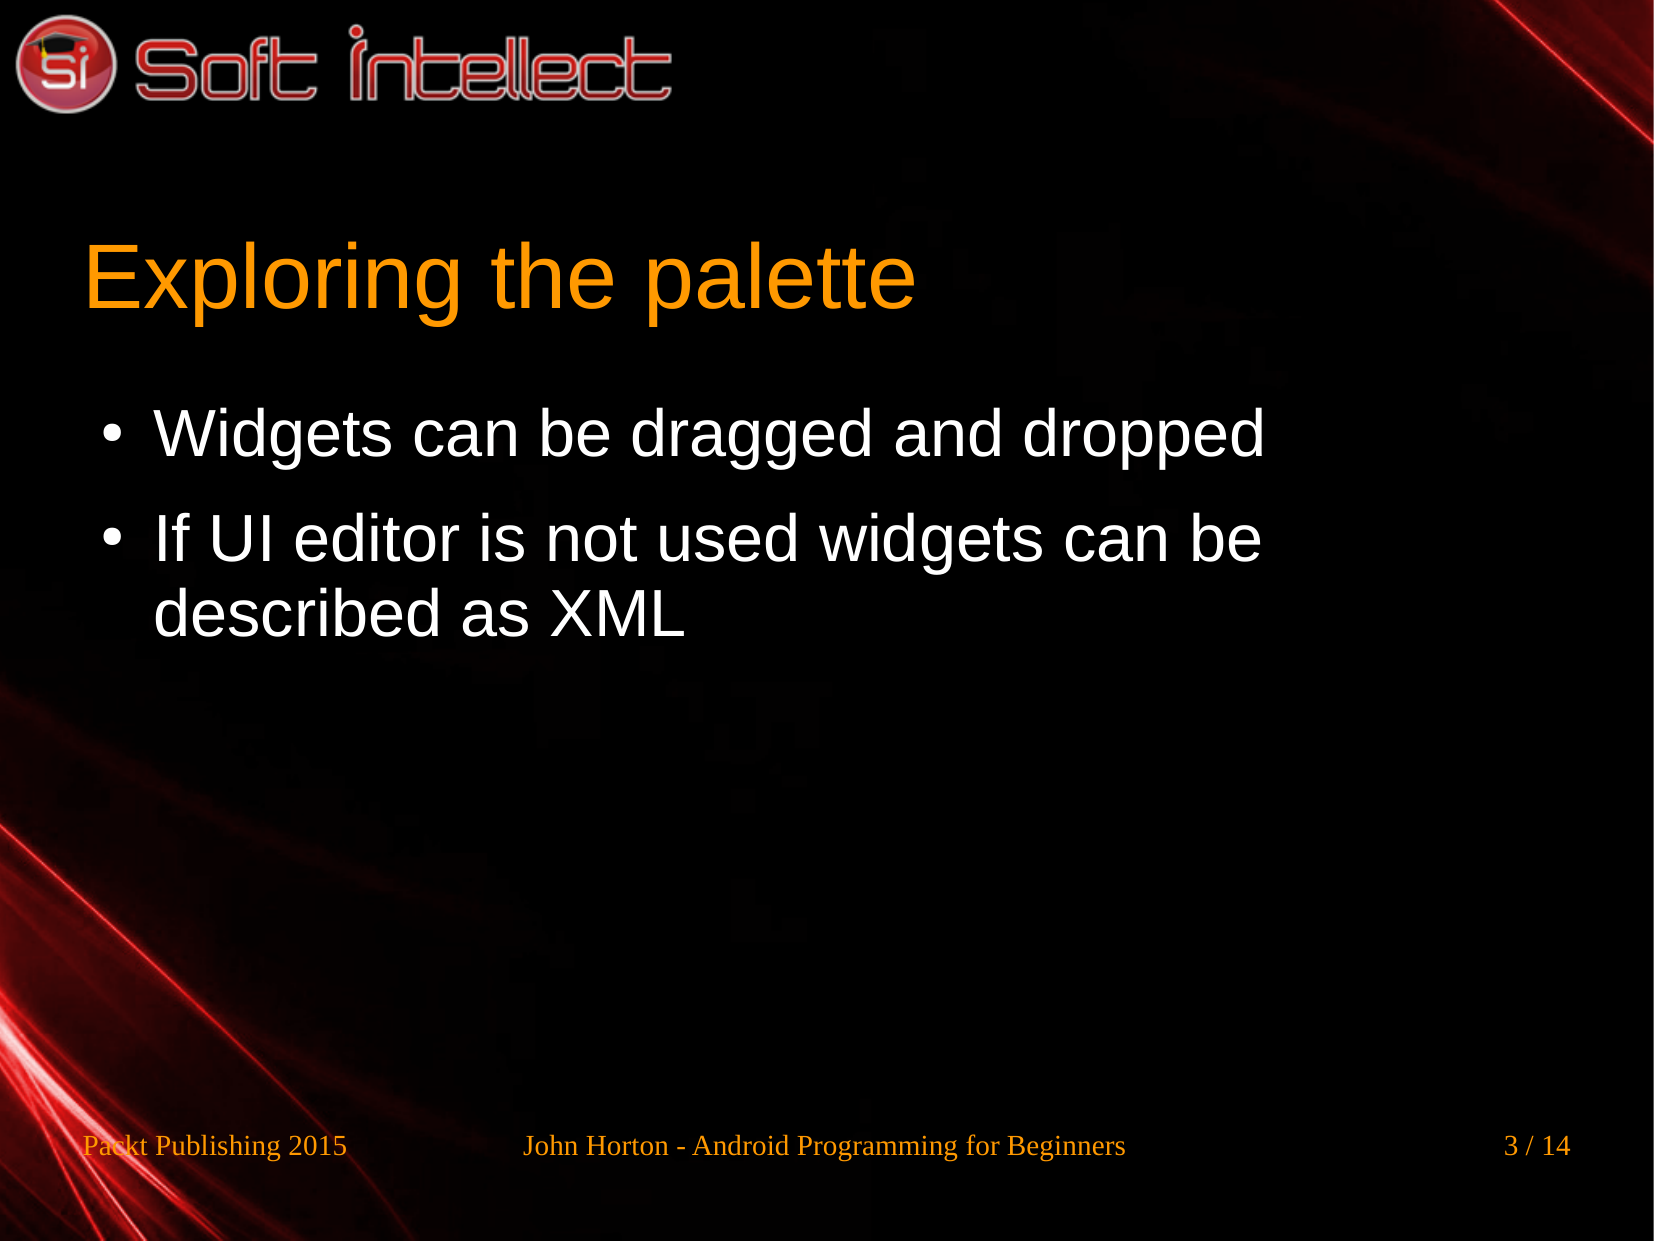

# Exploring the palette
Widgets can be dragged and dropped
If UI editor is not used widgets can be described as XML
Packt Publishing 2015
John Horton - Android Programming for Beginners
3